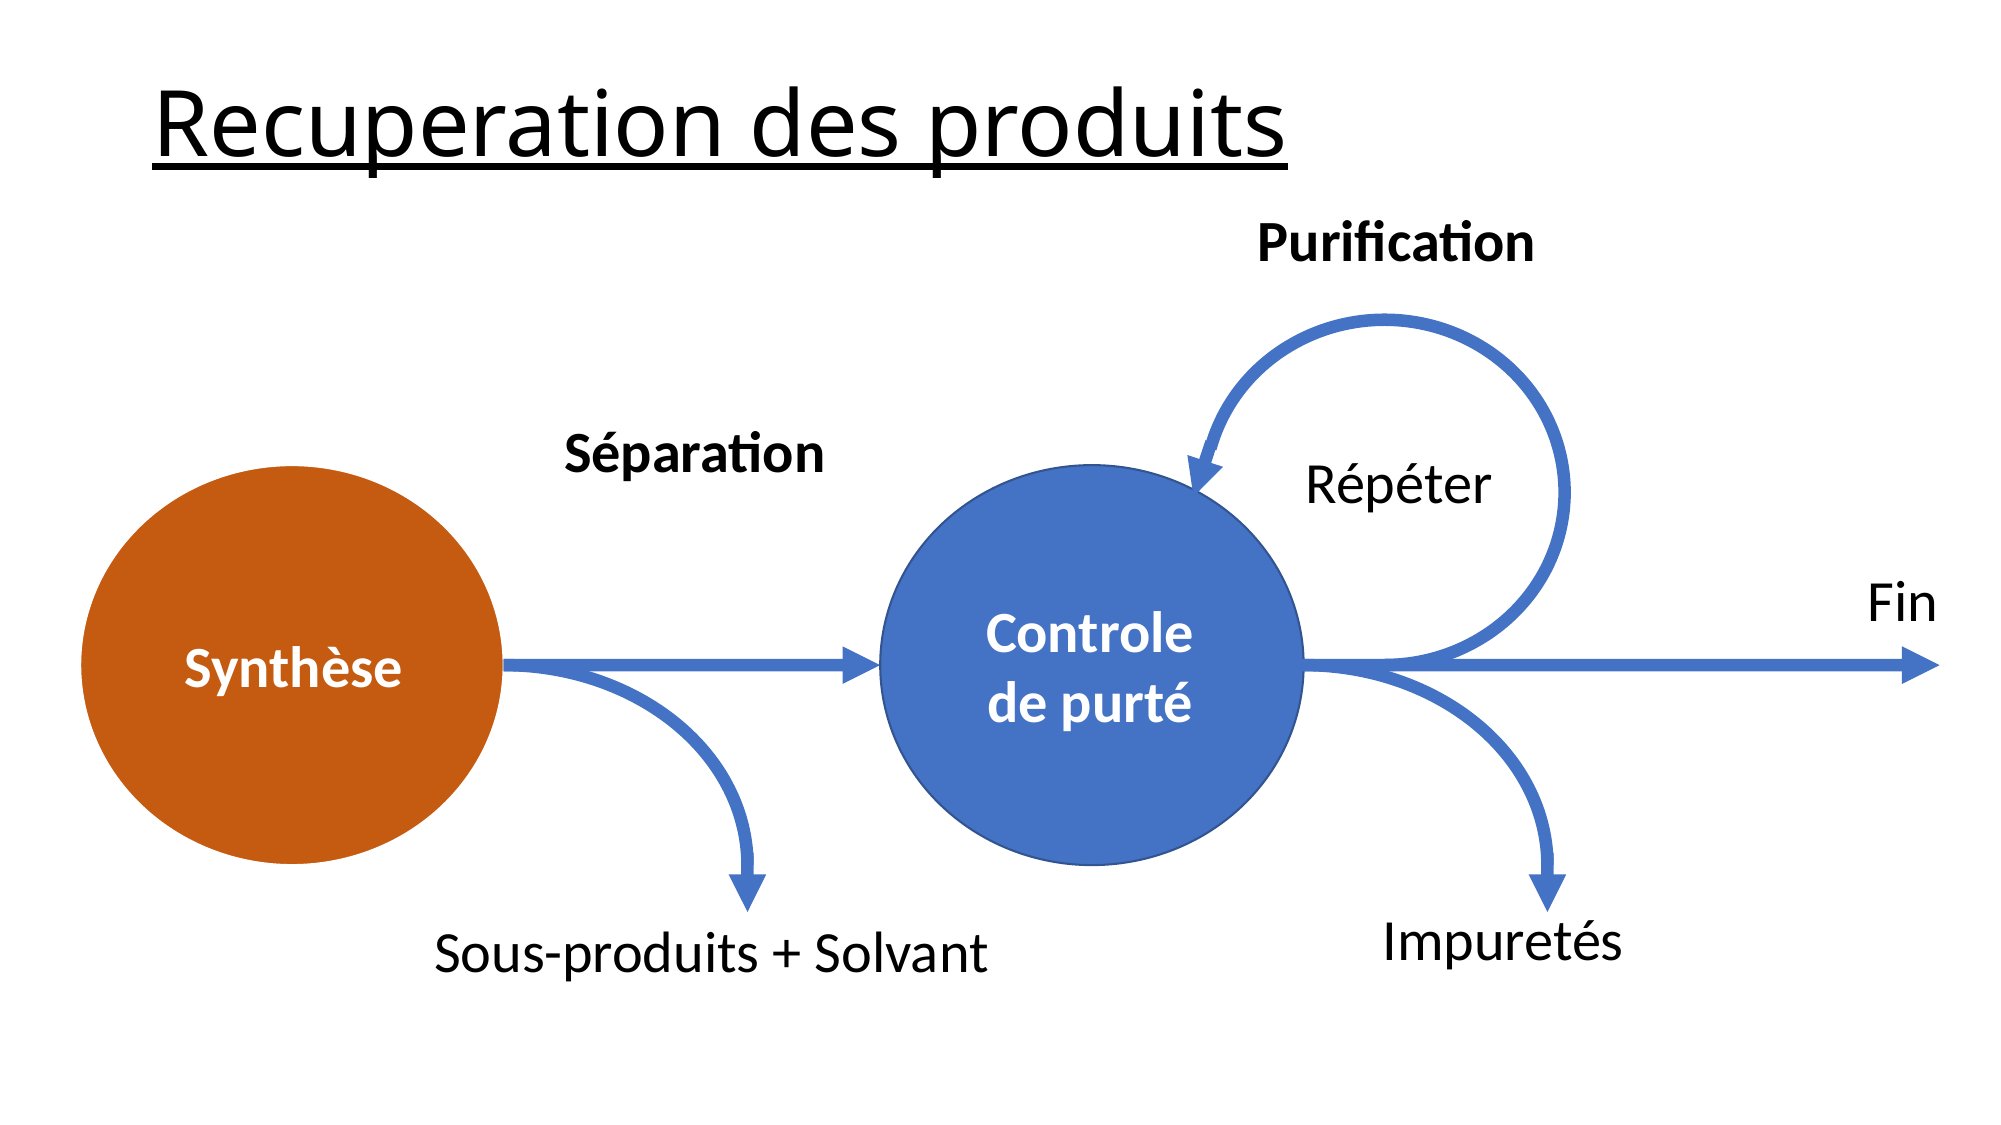

# Recuperation des produits
Purification
Séparation
Répéter
Fin
Controle de purté
Synthèse
Impuretés
Sous-produits + Solvant